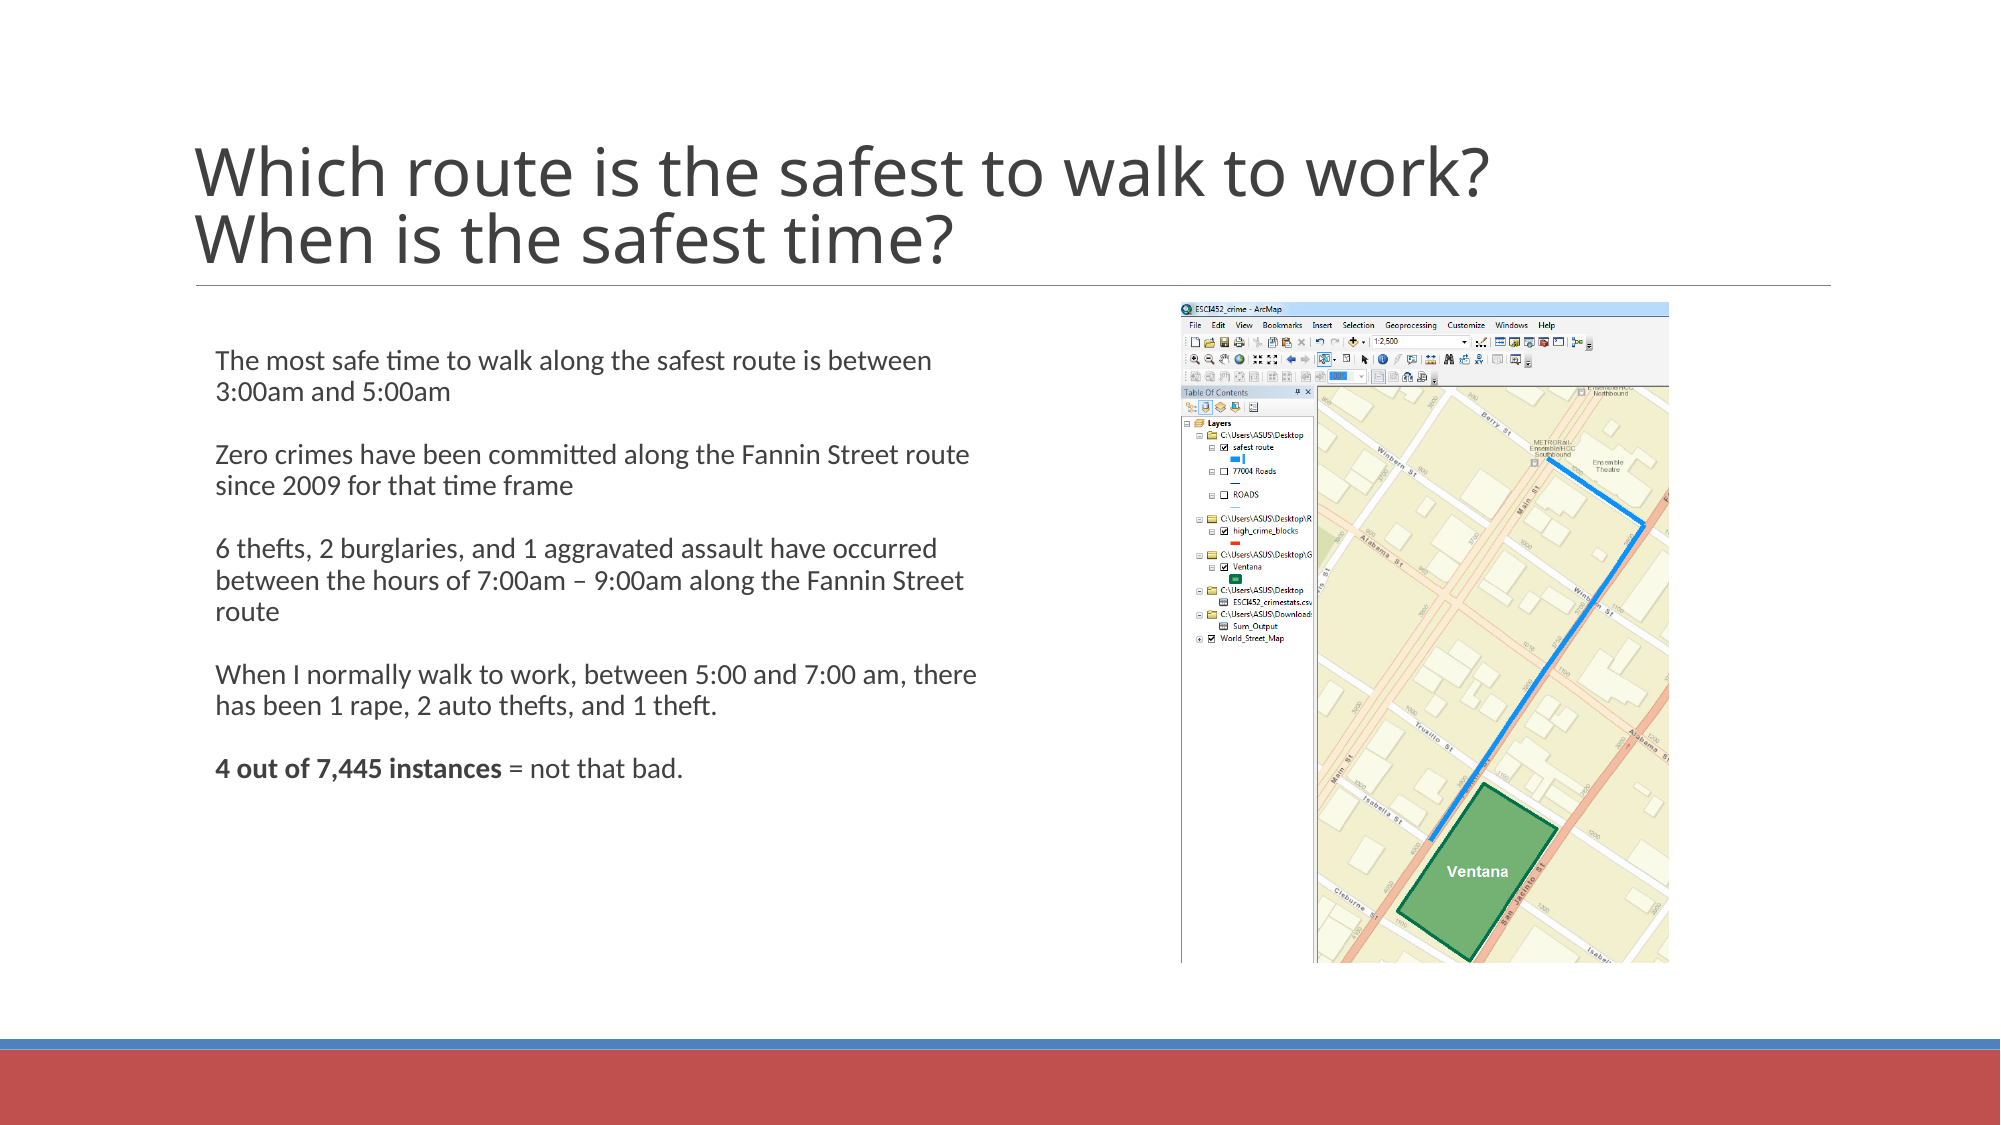

Which route is the safest to walk to work?
When is the safest time?
The most safe time to walk along the safest route is between 3:00am and 5:00am
Zero crimes have been committed along the Fannin Street route since 2009 for that time frame
6 thefts, 2 burglaries, and 1 aggravated assault have occurred between the hours of 7:00am – 9:00am along the Fannin Street route
When I normally walk to work, between 5:00 and 7:00 am, there has been 1 rape, 2 auto thefts, and 1 theft.
4 out of 7,445 instances = not that bad.